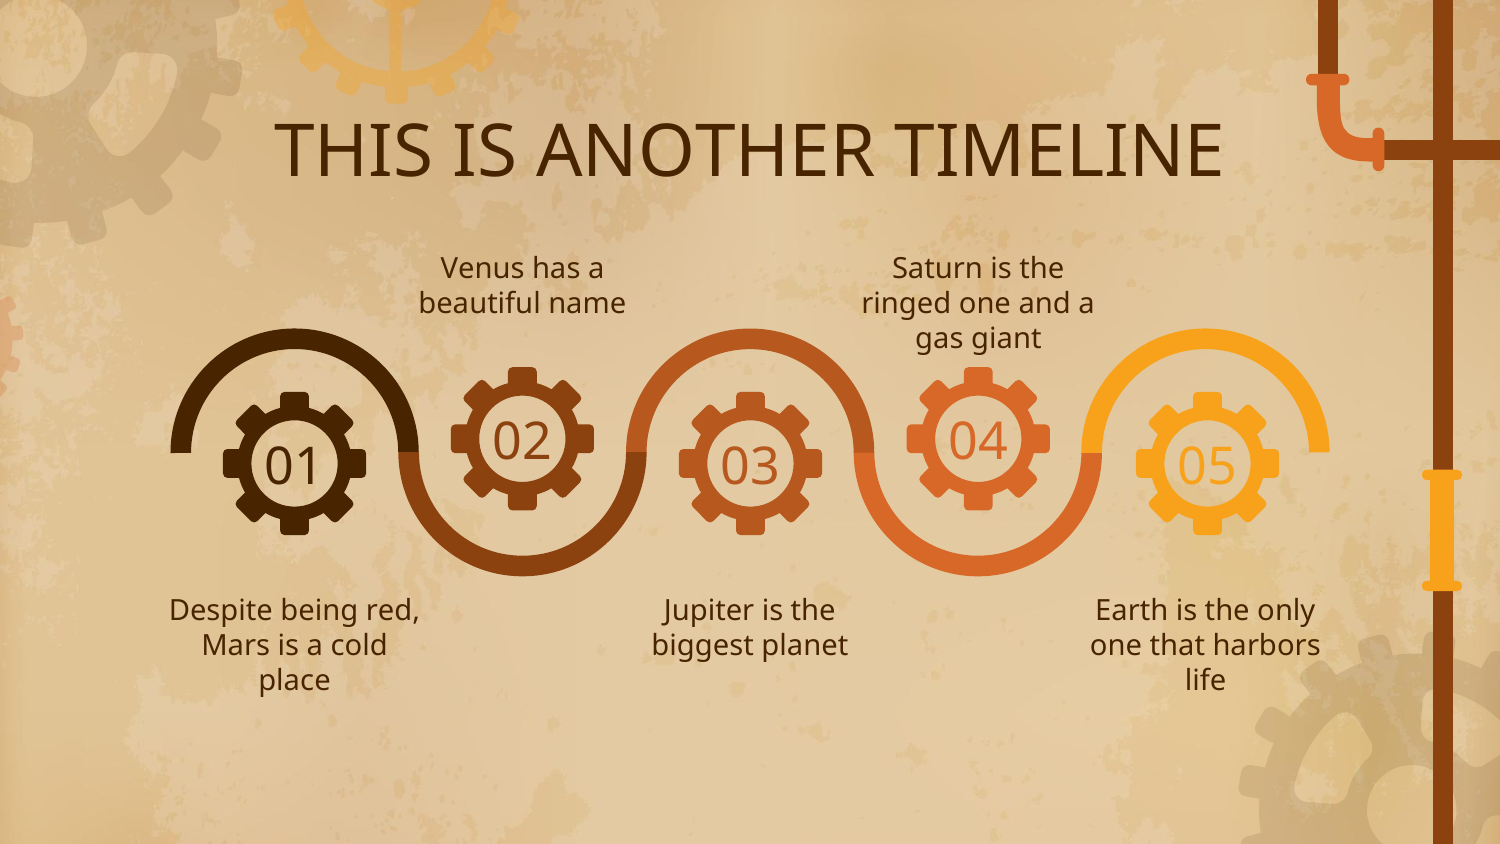

# THIS IS ANOTHER TIMELINE
Venus has a beautiful name
Saturn is the ringed one and a gas giant
02
04
01
03
05
Despite being red, Mars is a cold place
Jupiter is the biggest planet
Earth is the only one that harbors life